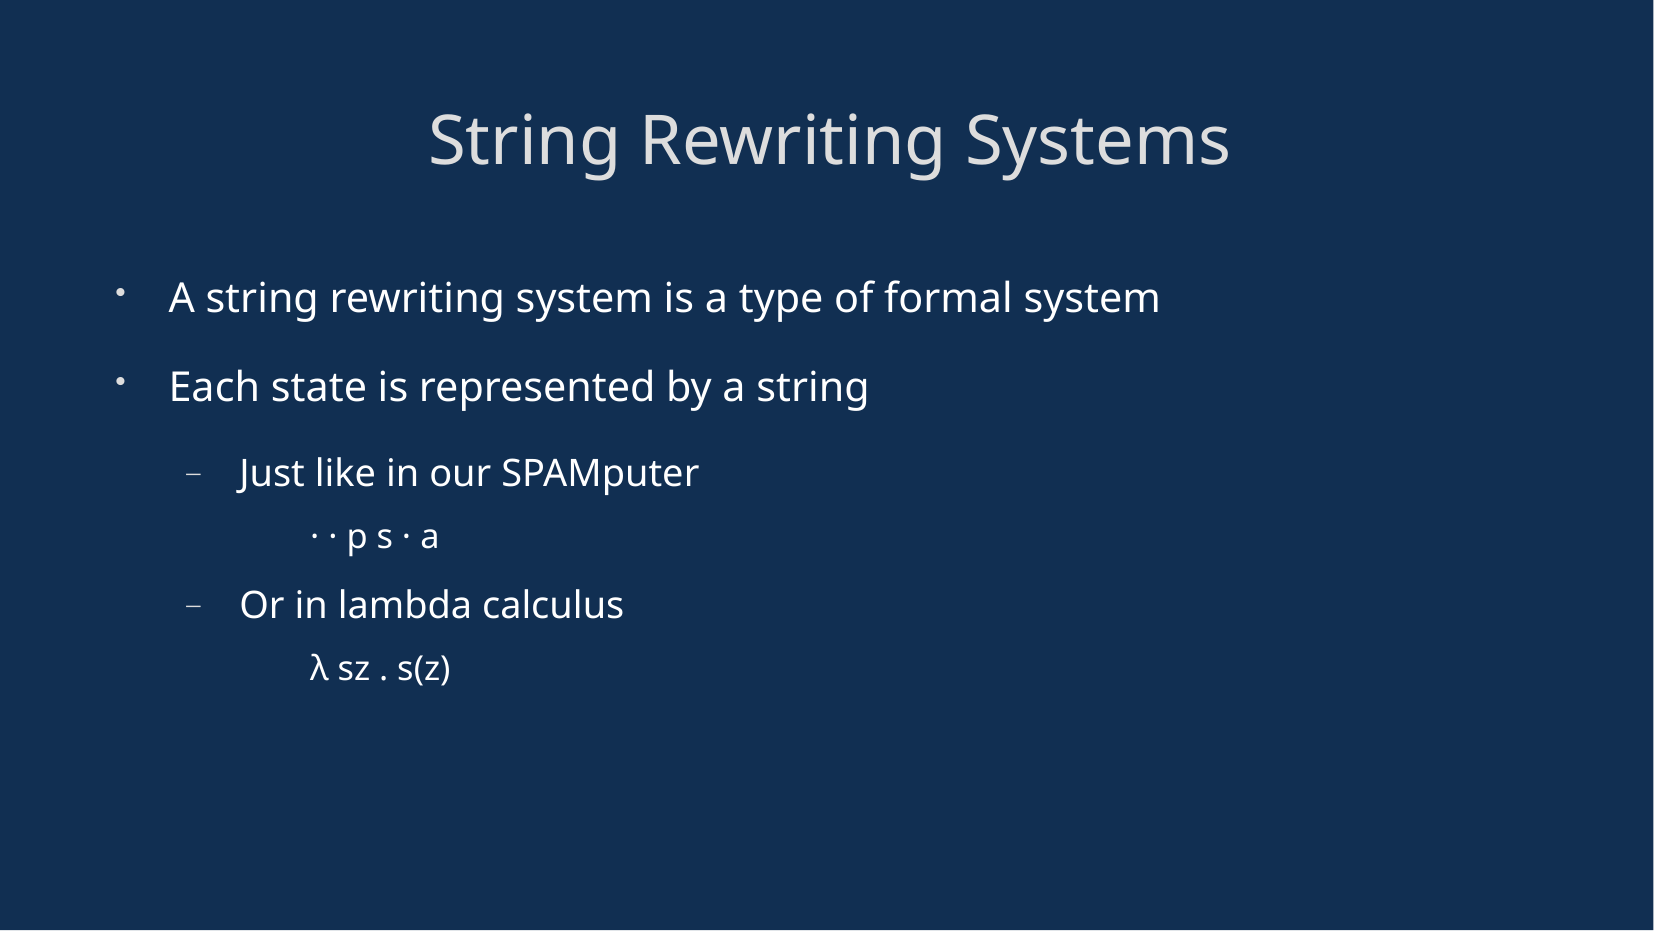

# String Rewriting Systems
A string rewriting system is a type of formal system
Each state is represented by a string
Just like in our SPAMputer
· · p s · a
Or in lambda calculus
λ sz . s(z)